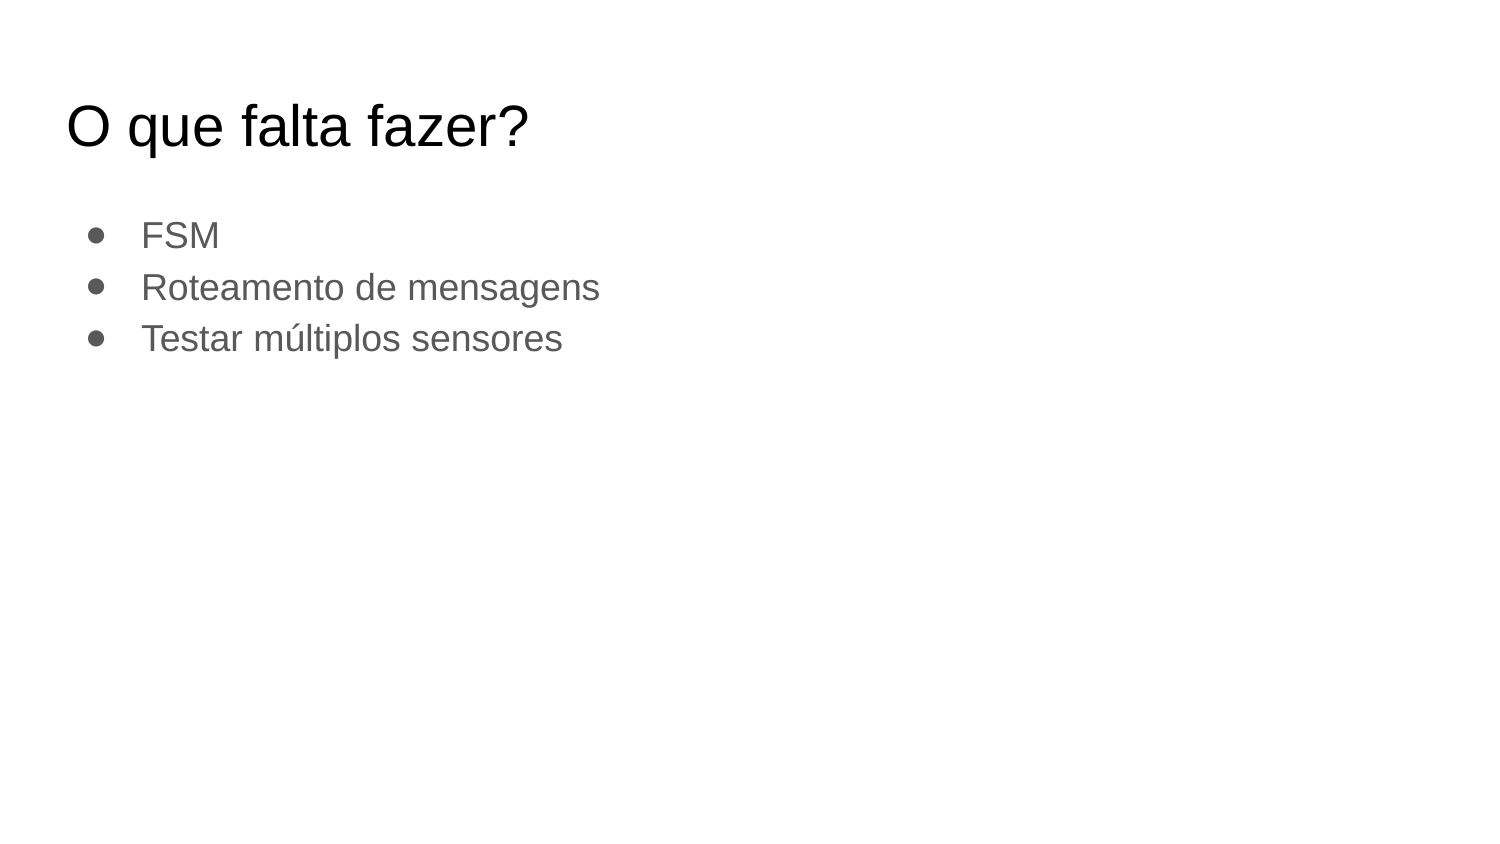

# O que falta fazer?
FSM
Roteamento de mensagens
Testar múltiplos sensores